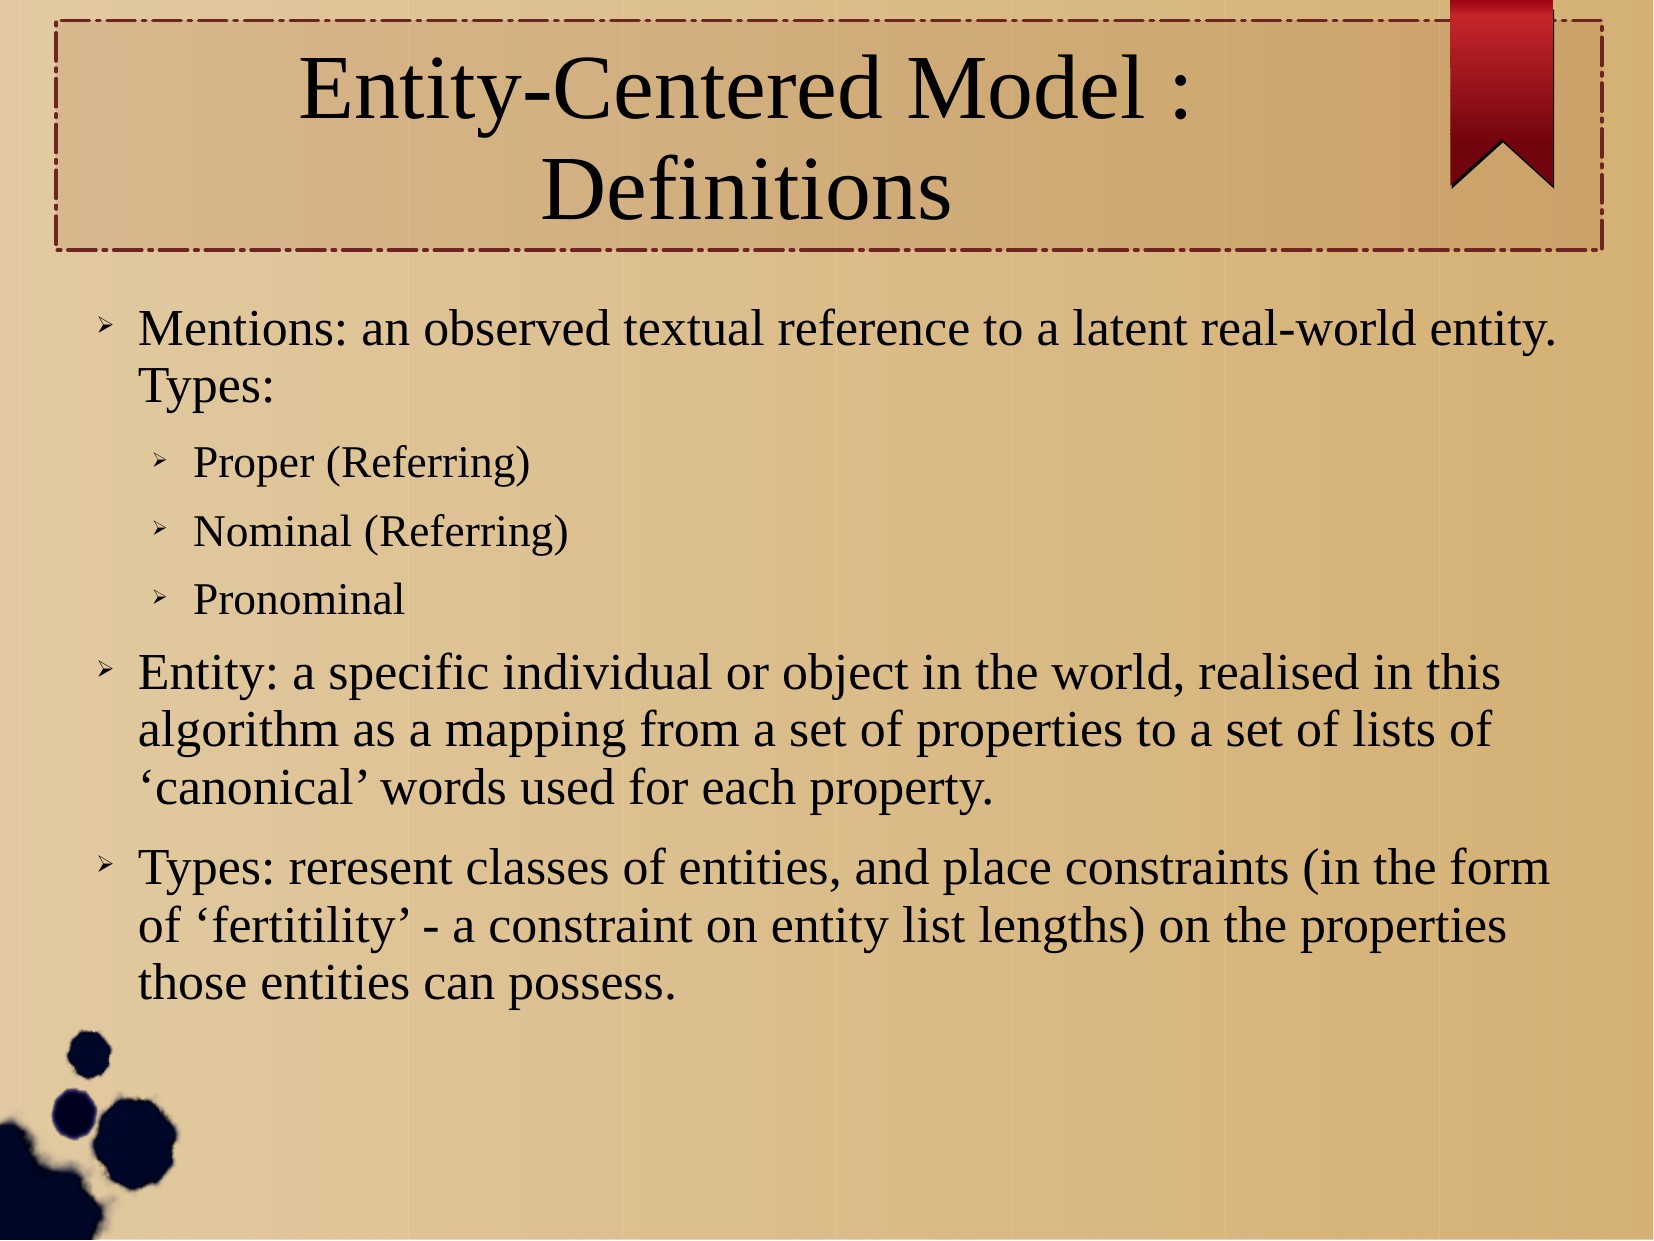

# Entity-Centered Model : Definitions
Mentions: an observed textual reference to a latent real-world entity. Types:
Proper (Referring)
Nominal (Referring)
Pronominal
Entity: a specific individual or object in the world, realised in this algorithm as a mapping from a set of properties to a set of lists of ‘canonical’ words used for each property.
Types: reresent classes of entities, and place constraints (in the form of ‘fertitility’ - a constraint on entity list lengths) on the properties those entities can possess.